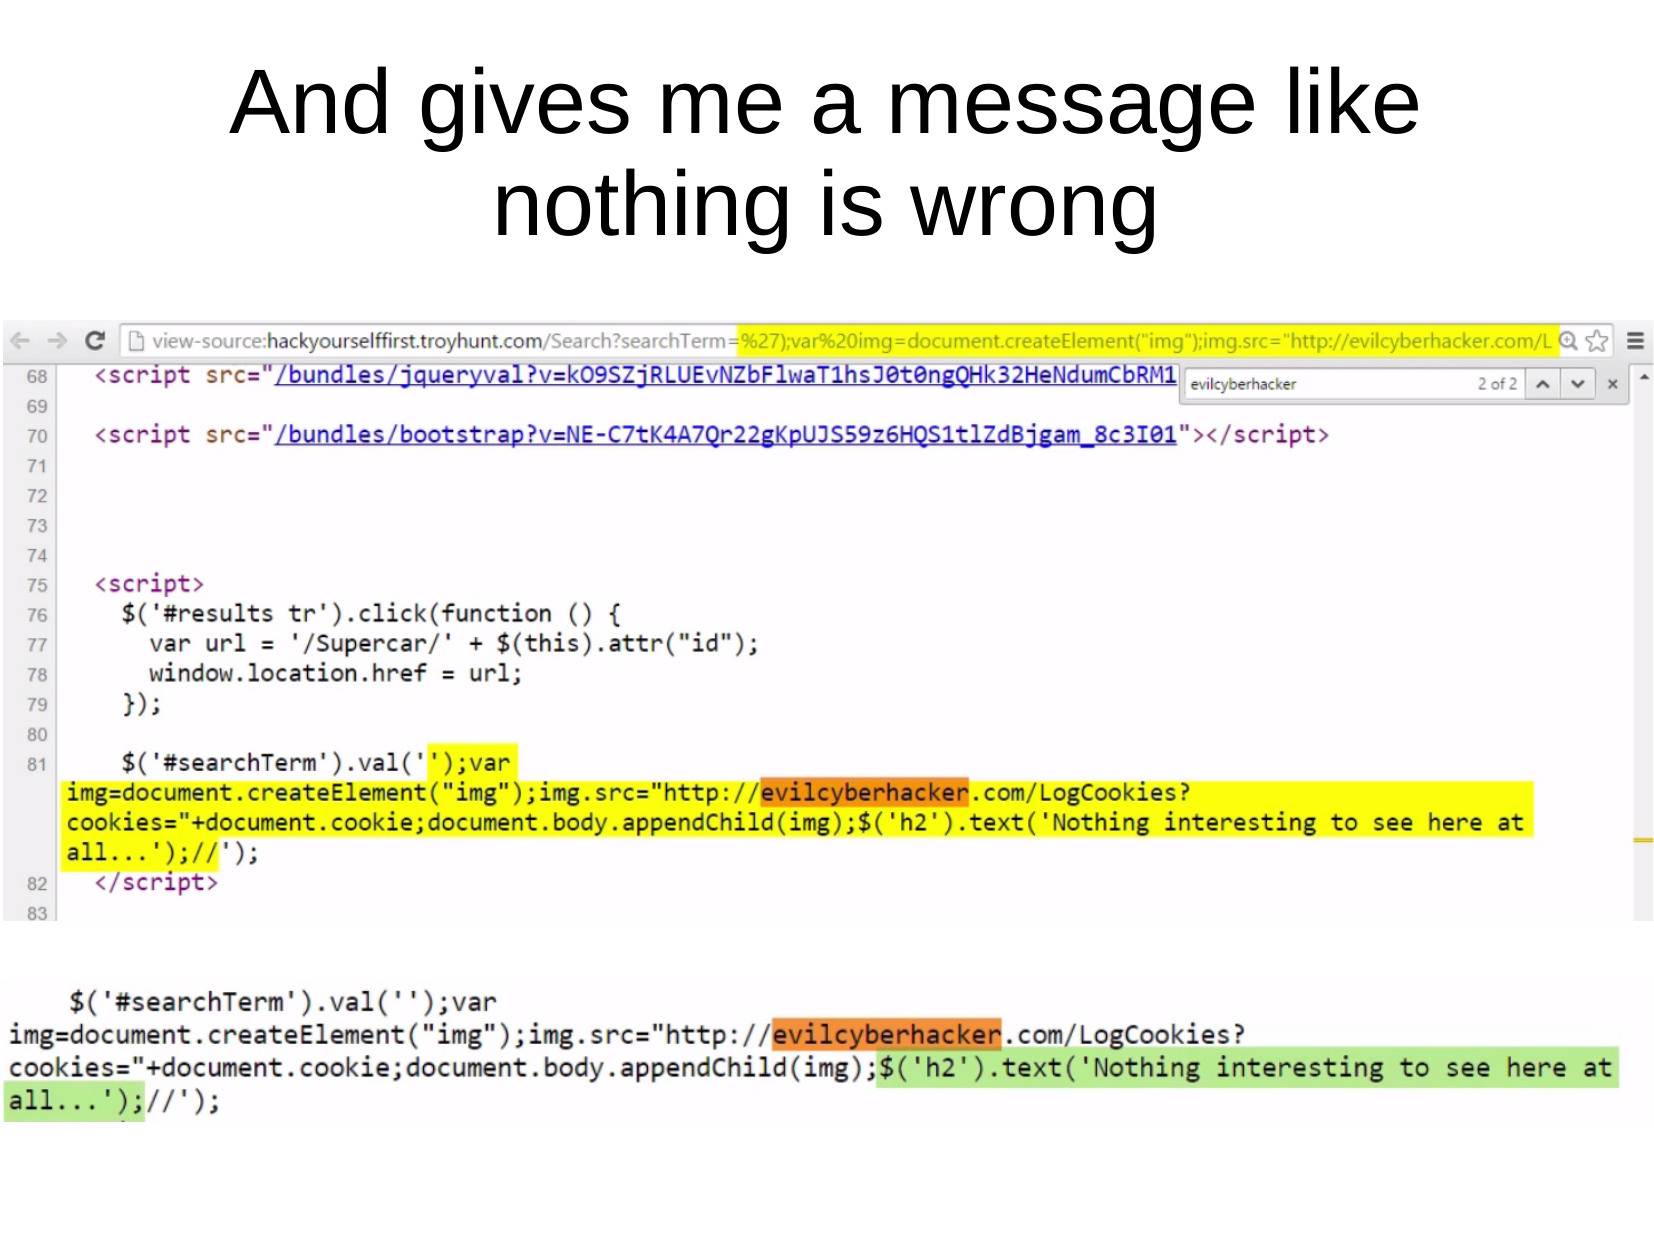

# And gives me a message like nothing is wrong